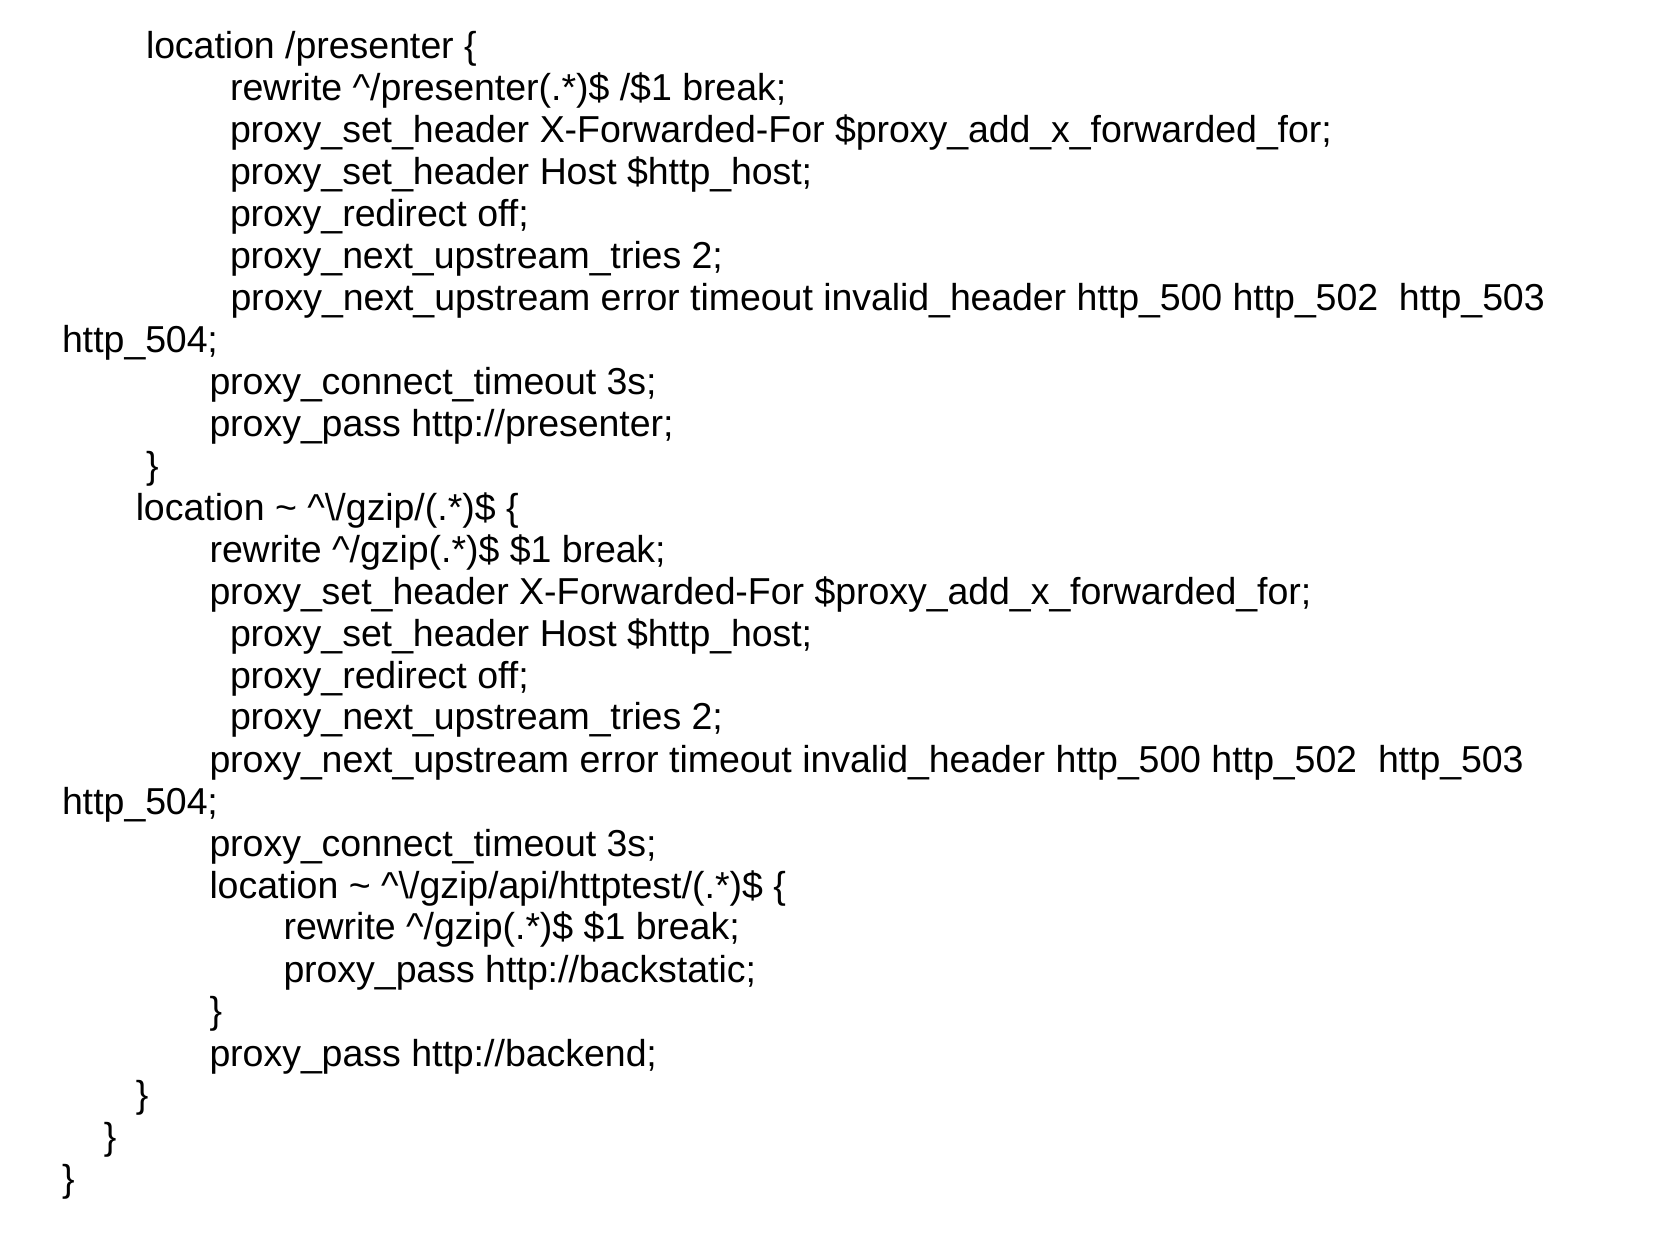

location /presenter {
 rewrite ^/presenter(.*)$ /$1 break;
 proxy_set_header X-Forwarded-For $proxy_add_x_forwarded_for;
 proxy_set_header Host $http_host;
 proxy_redirect off;
 proxy_next_upstream_tries 2;
		 proxy_next_upstream error timeout invalid_header http_500 http_502 http_503 http_504;
		proxy_connect_timeout 3s;
		proxy_pass http://presenter;
 }
	location ~ ^\/gzip/(.*)$ {
		rewrite ^/gzip(.*)$ $1 break;
		proxy_set_header X-Forwarded-For $proxy_add_x_forwarded_for;
 proxy_set_header Host $http_host;
 proxy_redirect off;
 proxy_next_upstream_tries 2;
		proxy_next_upstream error timeout invalid_header http_500 http_502 http_503 http_504;
		proxy_connect_timeout 3s;
		location ~ ^\/gzip/api/httptest/(.*)$ {
			rewrite ^/gzip(.*)$ $1 break;
 		proxy_pass http://backstatic;
 	}
		proxy_pass http://backend;
	}
 }
}